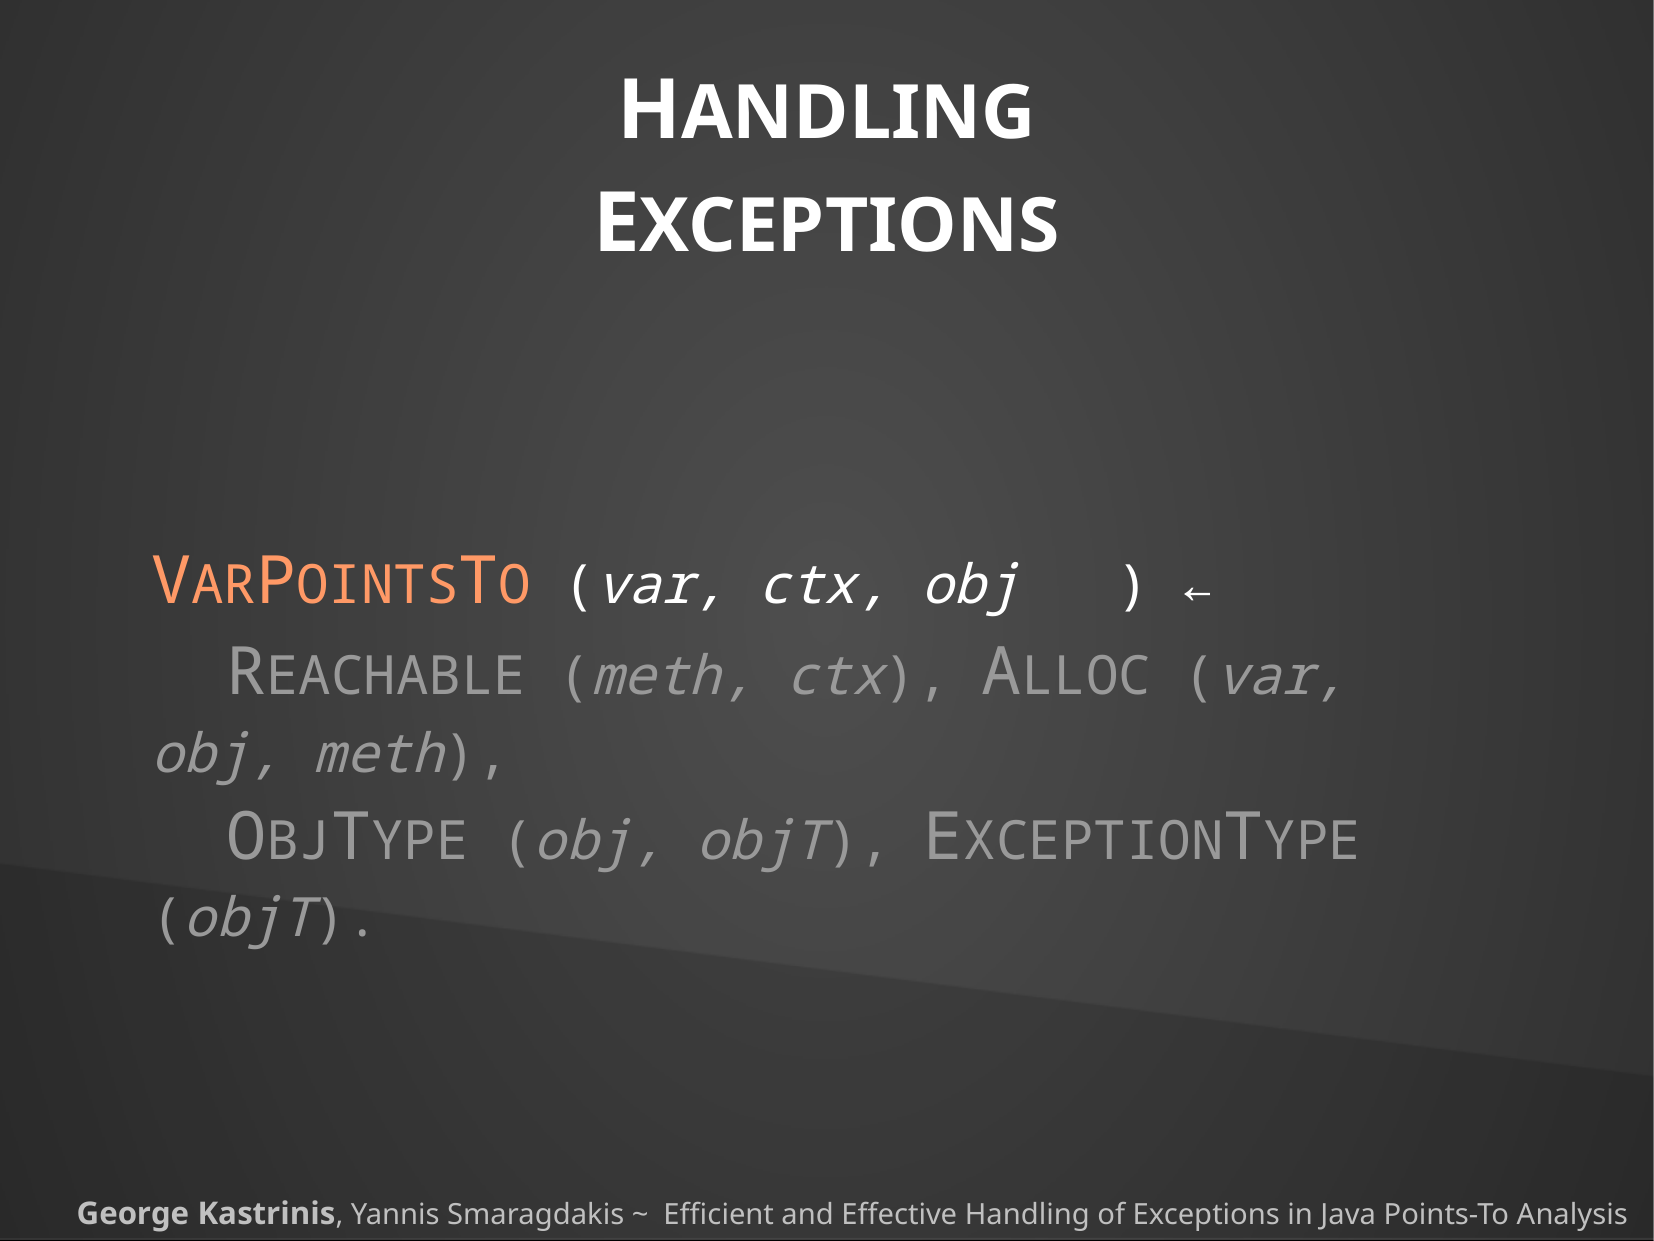

HANDLING EXCEPTIONS
VARPOINTSTO (var, ctx, obj ) ←
	REACHABLE (meth, ctx), ALLOC (var, obj, meth),
	OBJTYPE (obj, objT), EXCEPTIONTYPE (objT).